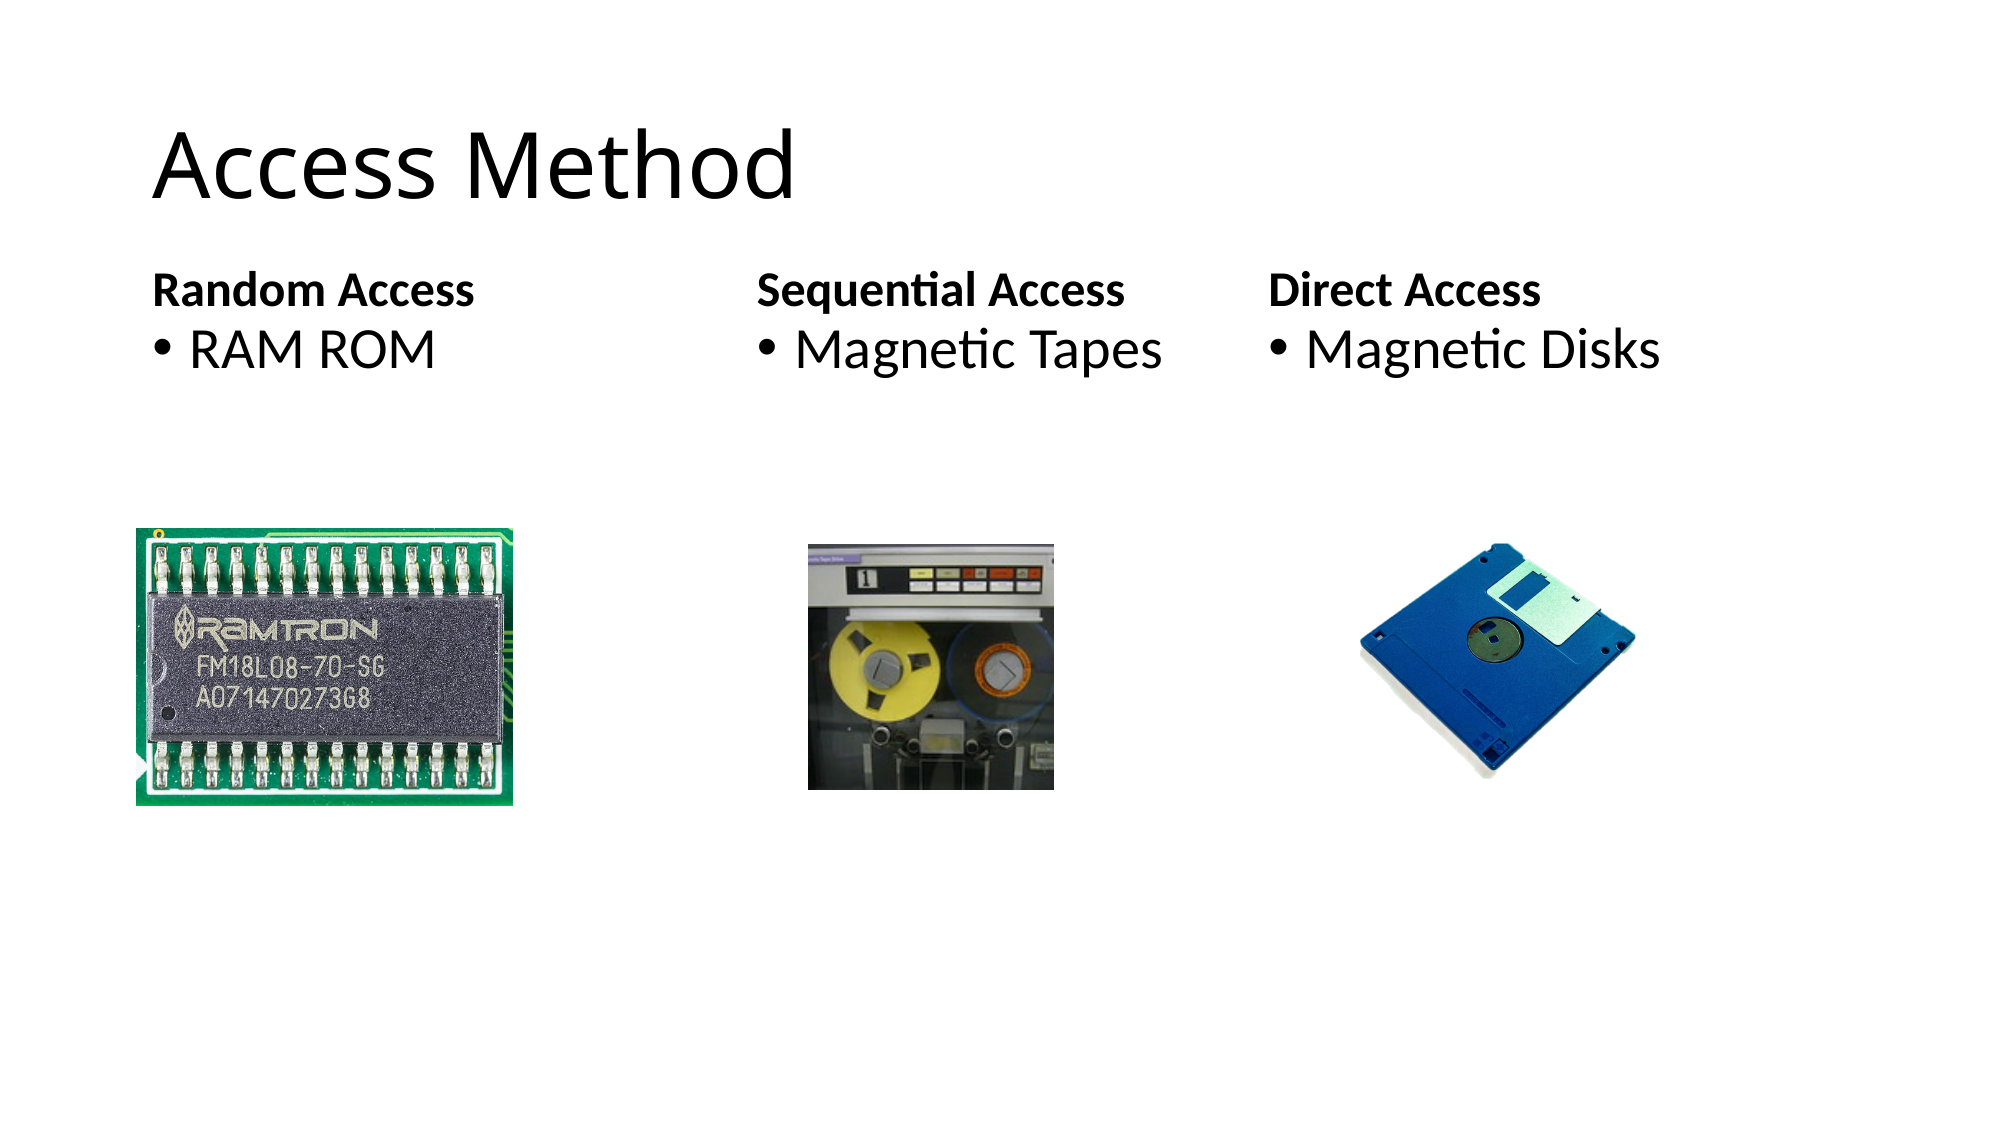

# Access Method
Random Access
Sequential Access
Direct Access
RAM ROM
Magnetic Tapes
Magnetic Disks